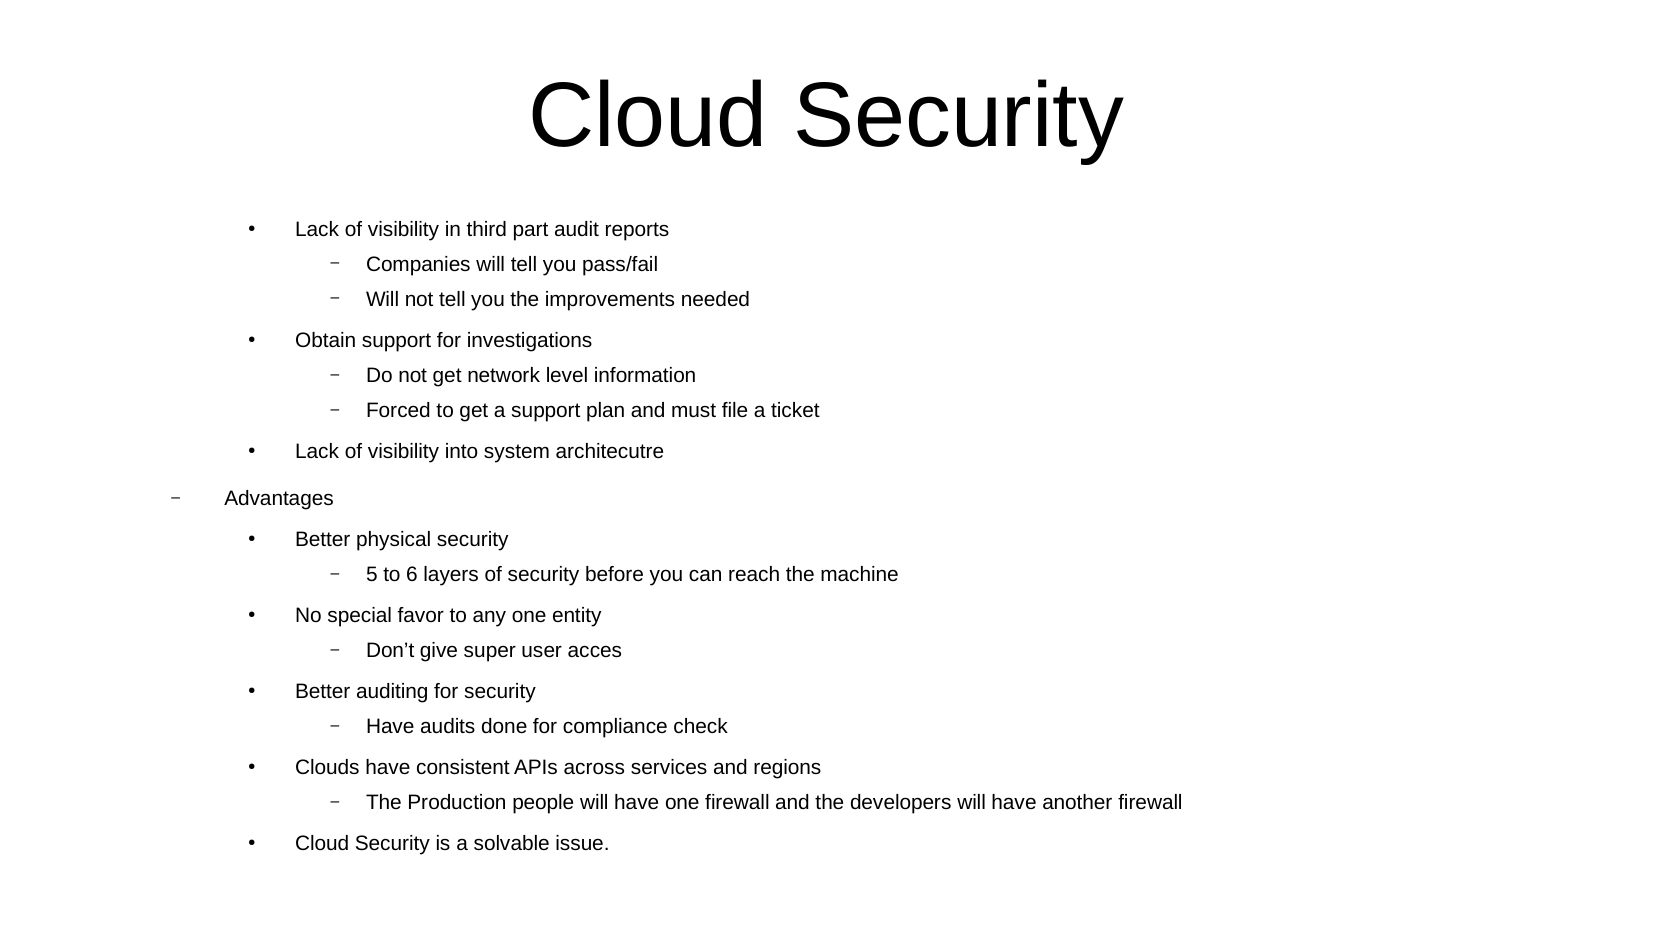

# Cloud Security
Lack of visibility in third part audit reports
Companies will tell you pass/fail
Will not tell you the improvements needed
Obtain support for investigations
Do not get network level information
Forced to get a support plan and must file a ticket
Lack of visibility into system architecutre
Advantages
Better physical security
5 to 6 layers of security before you can reach the machine
No special favor to any one entity
Don’t give super user acces
Better auditing for security
Have audits done for compliance check
Clouds have consistent APIs across services and regions
The Production people will have one firewall and the developers will have another firewall
Cloud Security is a solvable issue.